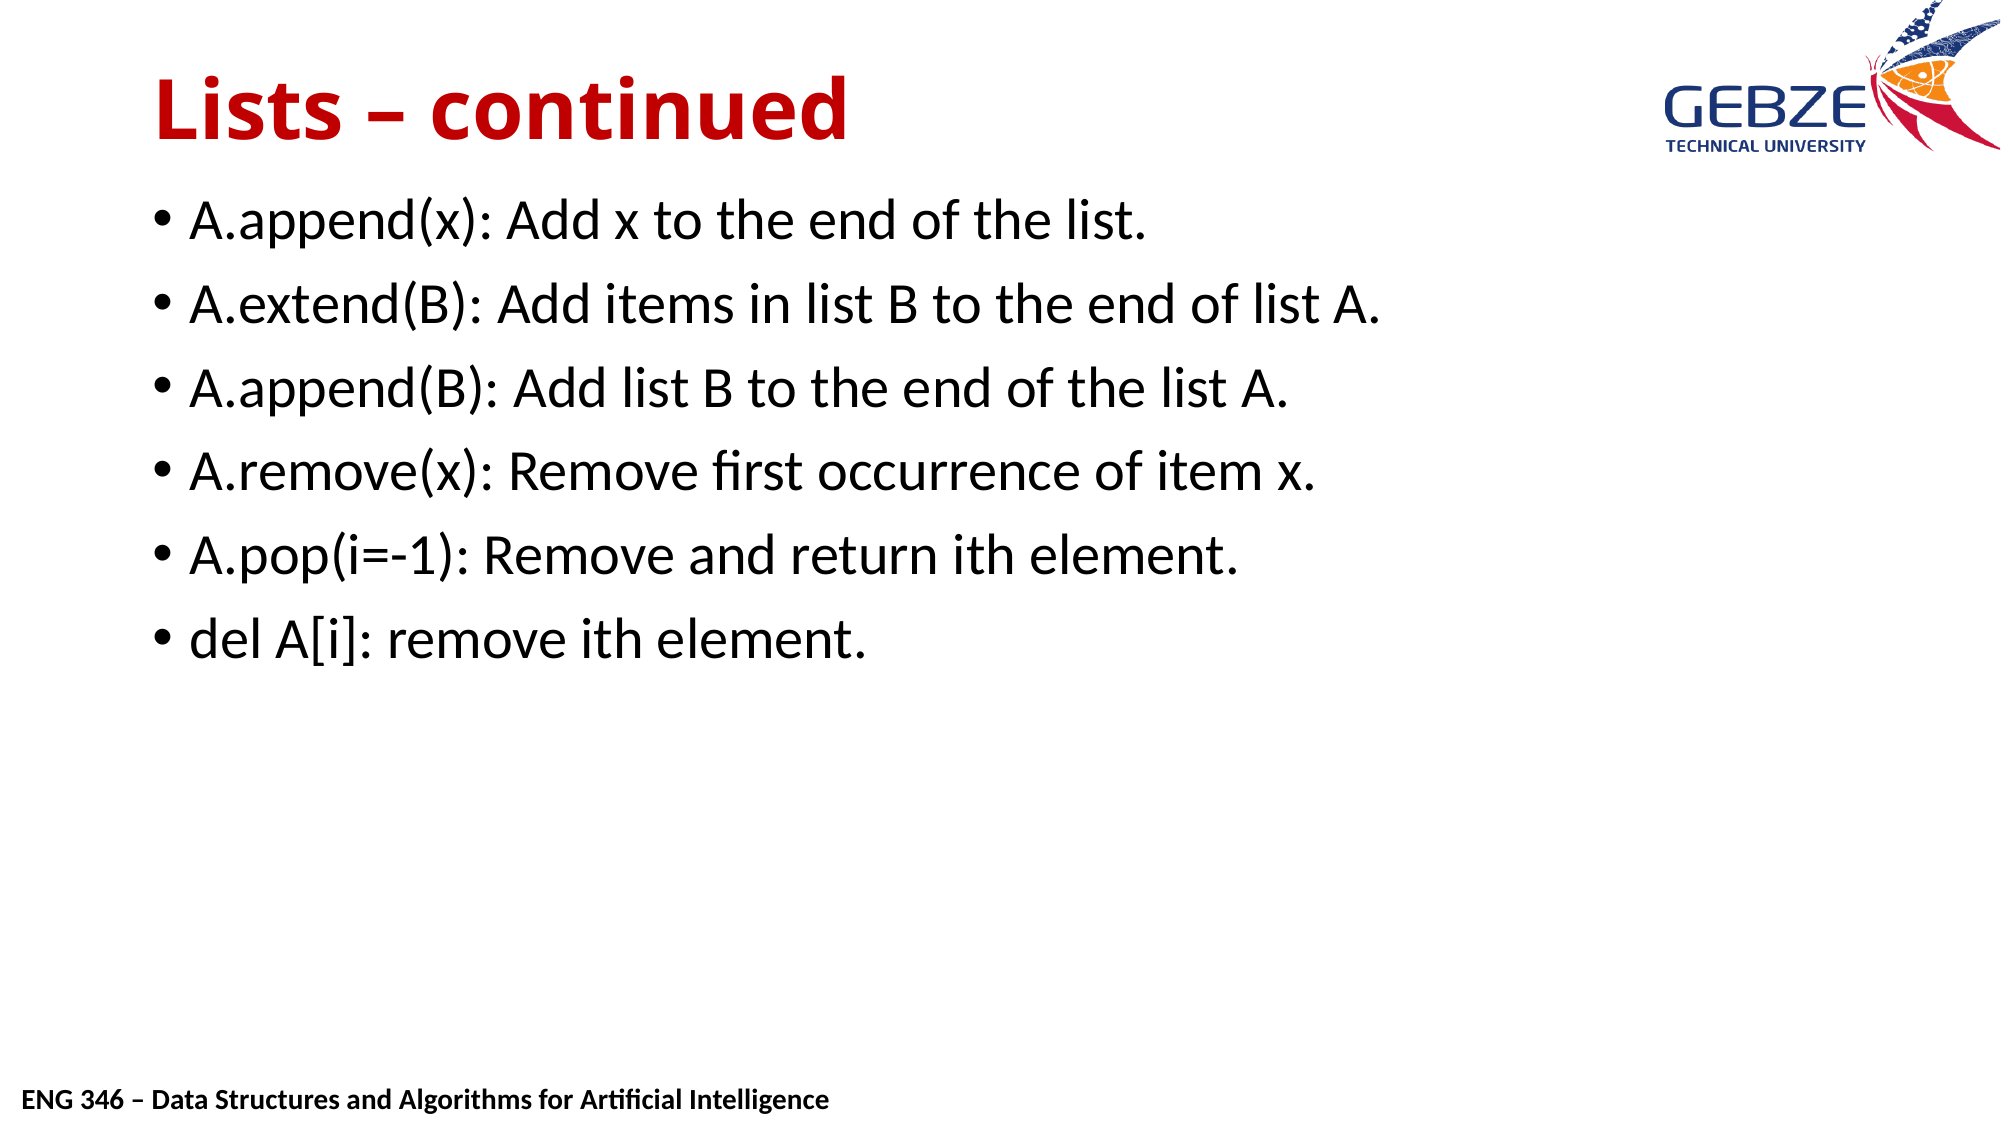

# Lists – continued
A.append(x): Add x to the end of the list.
A.extend(B): Add items in list B to the end of list A.
A.append(B): Add list B to the end of the list A.
A.remove(x): Remove first occurrence of item x.
A.pop(i=-1): Remove and return ith element.
del A[i]: remove ith element.